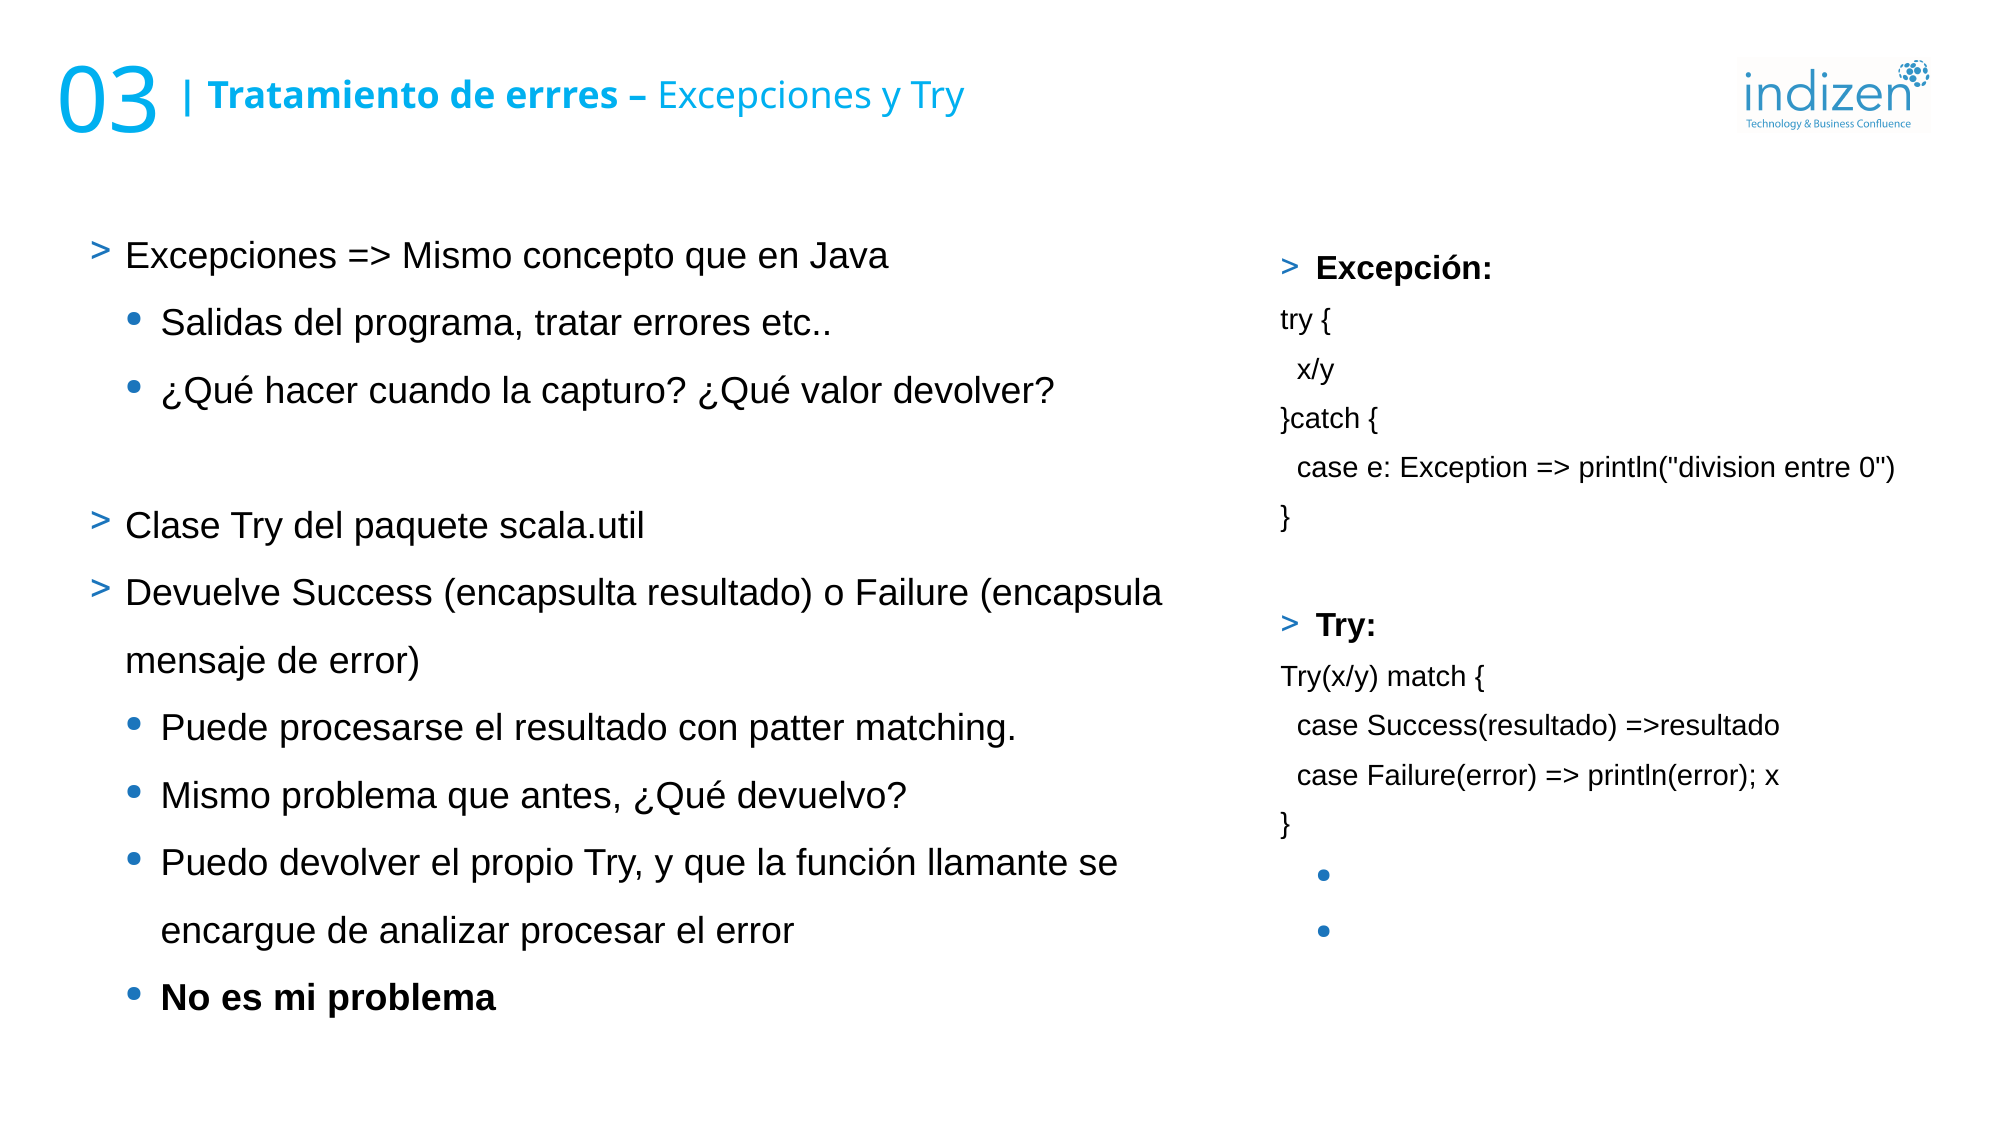

03
| Tratamiento de errres – Excepciones y Try
Excepciones => Mismo concepto que en Java
Salidas del programa, tratar errores etc..
¿Qué hacer cuando la capturo? ¿Qué valor devolver?
Clase Try del paquete scala.util
Devuelve Success (encapsulta resultado) o Failure (encapsula mensaje de error)
Puede procesarse el resultado con patter matching.
Mismo problema que antes, ¿Qué devuelvo?
Puedo devolver el propio Try, y que la función llamante se encargue de analizar procesar el error
No es mi problema
Excepción:
try {
 x/y
}catch {
 case e: Exception => println("division entre 0")
}
Try:
Try(x/y) match {
 case Success(resultado) =>resultado
 case Failure(error) => println(error); x
}